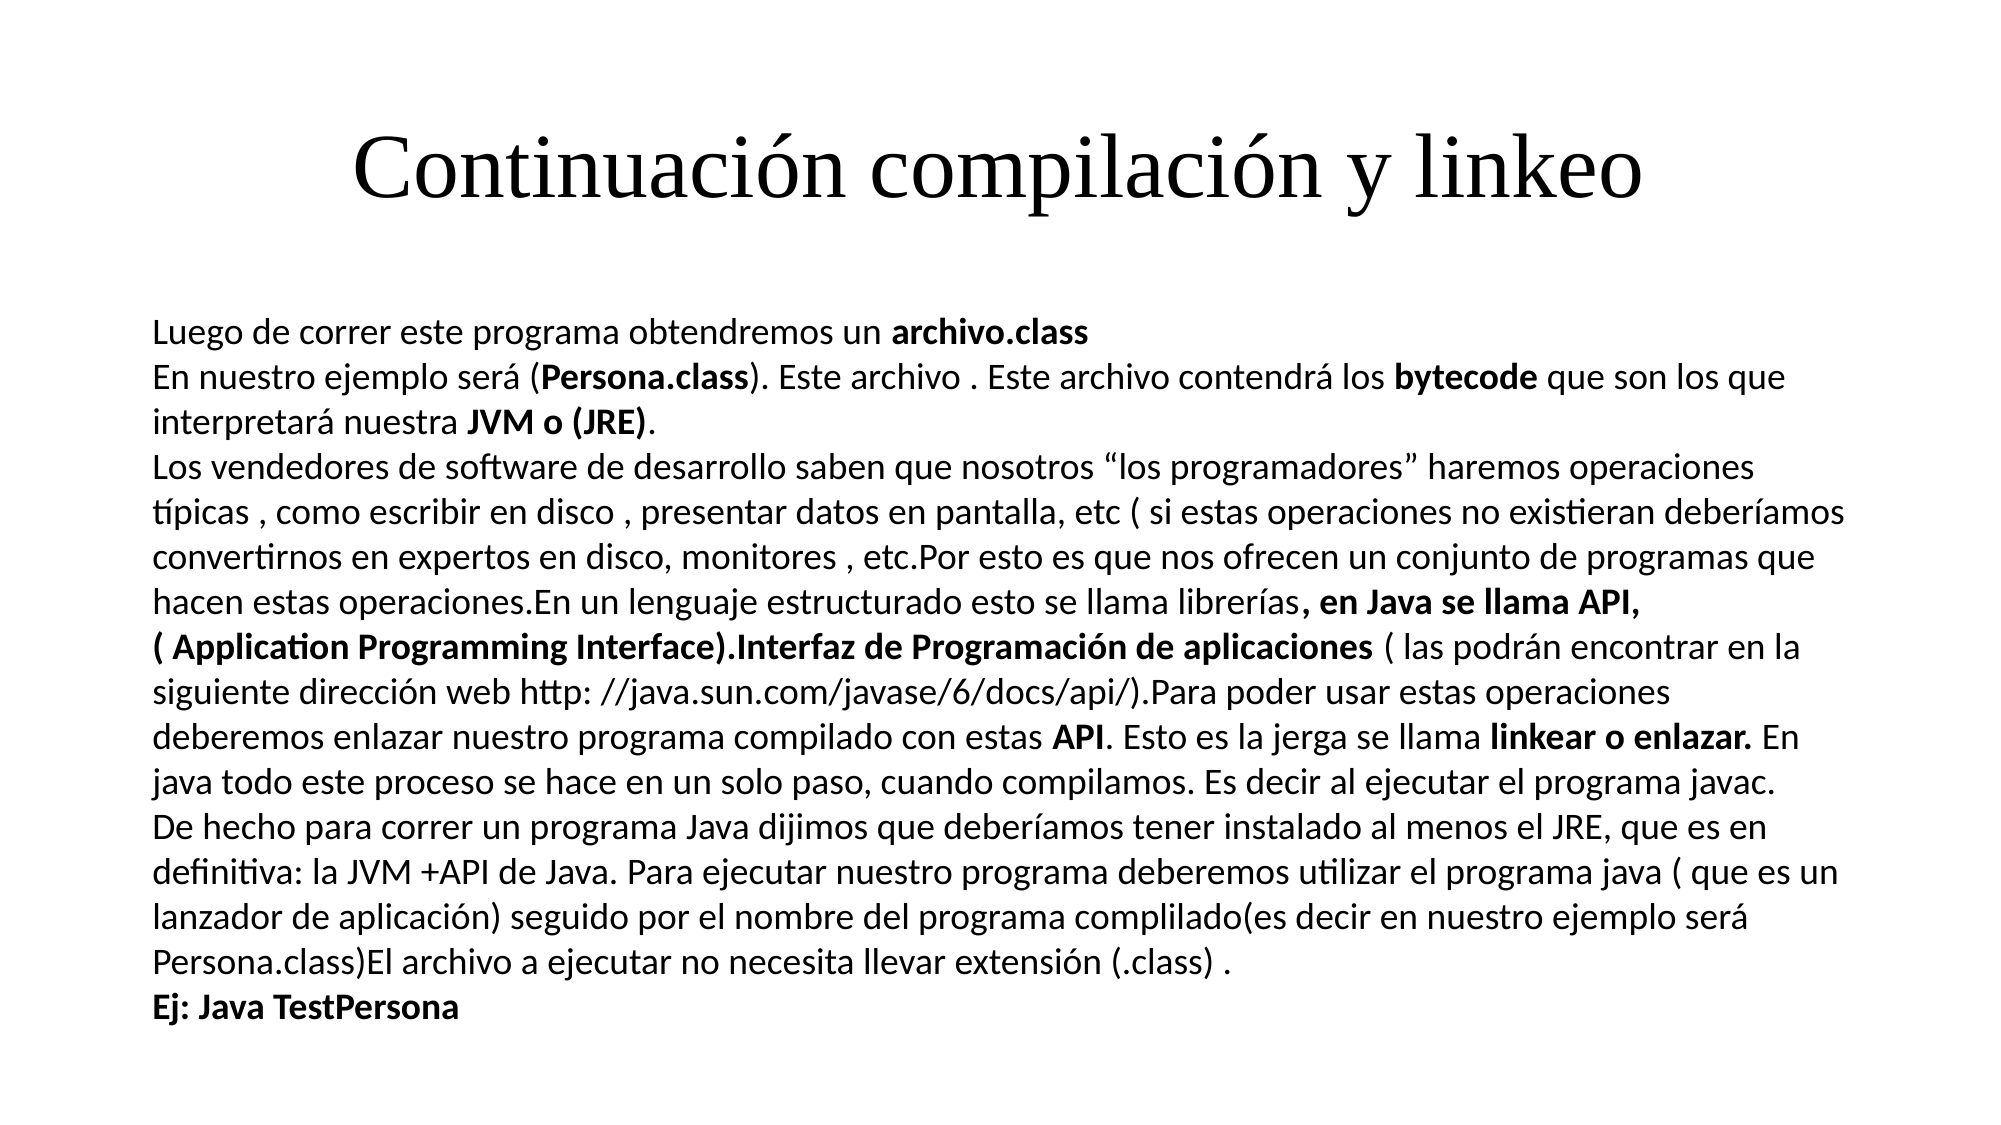

Continuación compilación y linkeo
Luego de correr este programa obtendremos un archivo.class
En nuestro ejemplo será (Persona.class). Este archivo . Este archivo contendrá los bytecode que son los que interpretará nuestra JVM o (JRE).
Los vendedores de software de desarrollo saben que nosotros “los programadores” haremos operaciones típicas , como escribir en disco , presentar datos en pantalla, etc ( si estas operaciones no existieran deberíamos convertirnos en expertos en disco, monitores , etc.Por esto es que nos ofrecen un conjunto de programas que hacen estas operaciones.En un lenguaje estructurado esto se llama librerías, en Java se llama API, ( Application Programming Interface).Interfaz de Programación de aplicaciones ( las podrán encontrar en la siguiente dirección web http: //java.sun.com/javase/6/docs/api/).Para poder usar estas operaciones deberemos enlazar nuestro programa compilado con estas API. Esto es la jerga se llama linkear o enlazar. En java todo este proceso se hace en un solo paso, cuando compilamos. Es decir al ejecutar el programa javac.
De hecho para correr un programa Java dijimos que deberíamos tener instalado al menos el JRE, que es en definitiva: la JVM +API de Java. Para ejecutar nuestro programa deberemos utilizar el programa java ( que es un lanzador de aplicación) seguido por el nombre del programa complilado(es decir en nuestro ejemplo será Persona.class)El archivo a ejecutar no necesita llevar extensión (.class) .
Ej: Java TestPersona